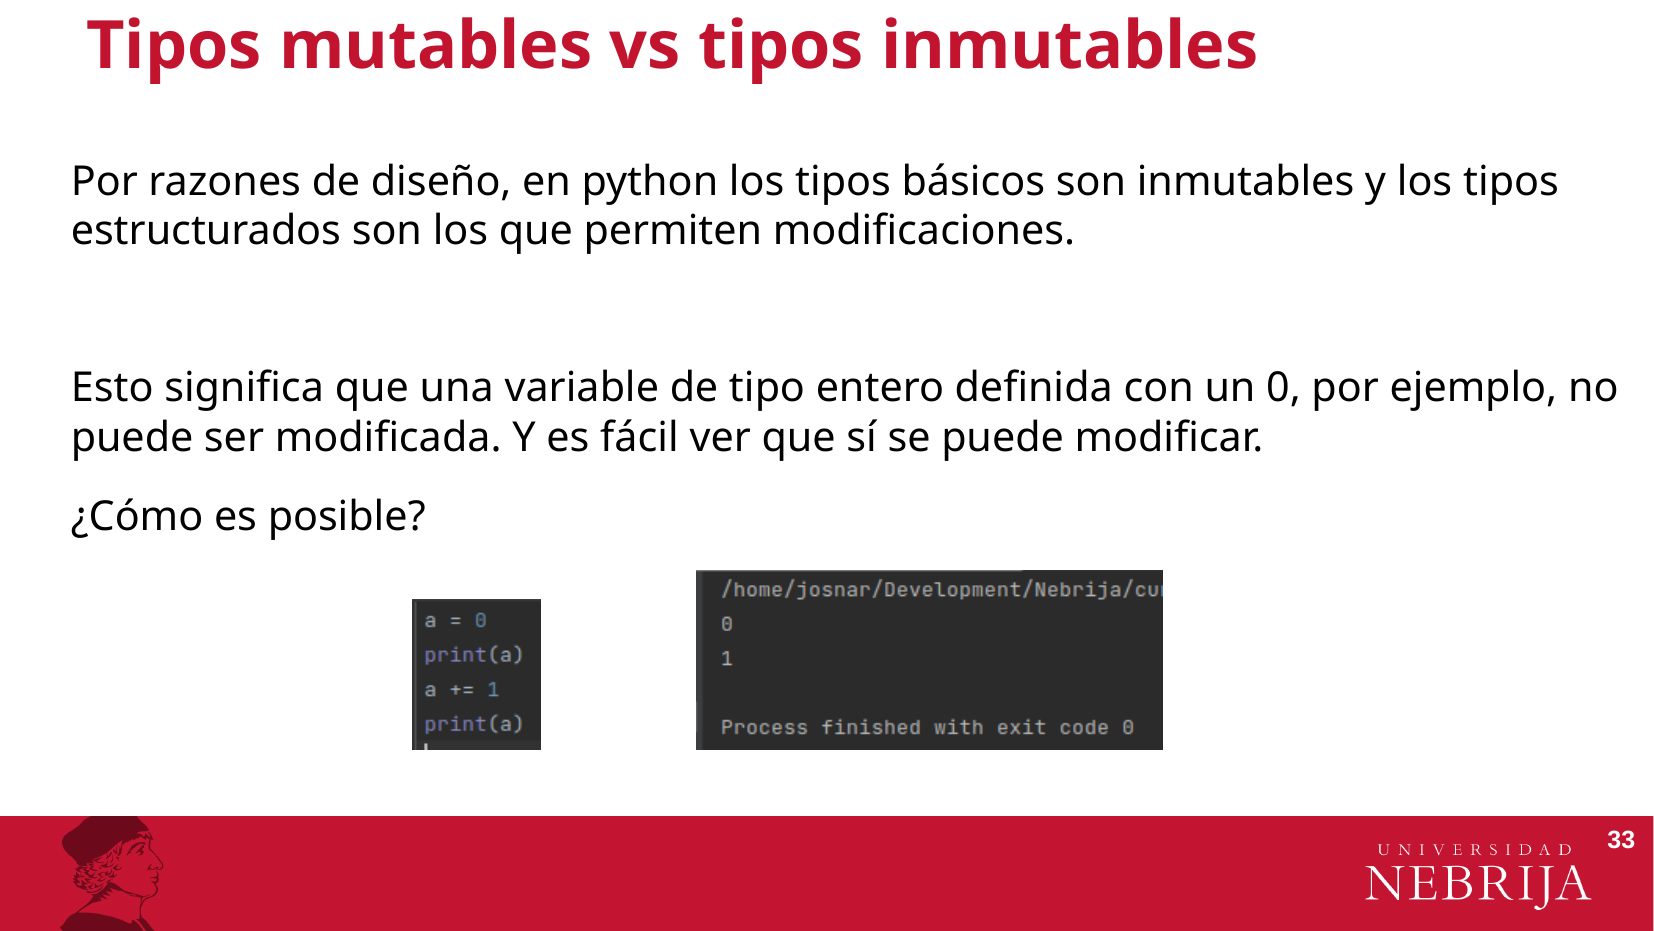

Tipos mutables vs tipos inmutables
# Por razones de diseño, en python los tipos básicos son inmutables y los tipos estructurados son los que permiten modificaciones.
Esto significa que una variable de tipo entero definida con un 0, por ejemplo, no puede ser modificada. Y es fácil ver que sí se puede modificar.
¿Cómo es posible?